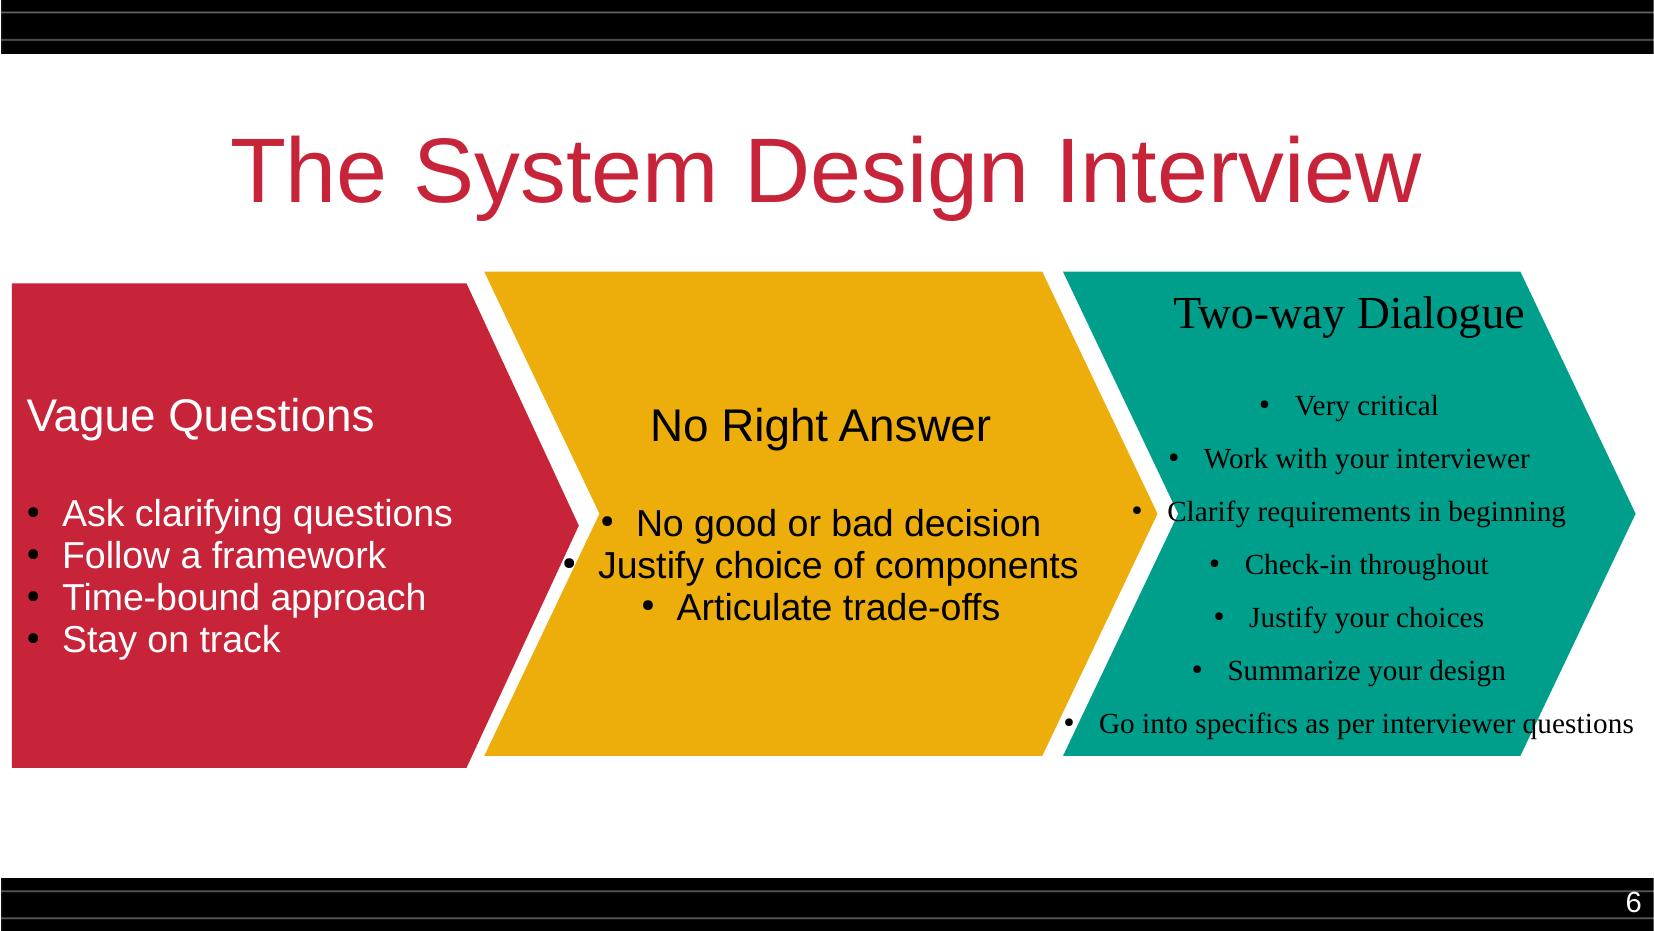

# The System Design Interview
No Right Answer
No good or bad decision
Justify choice of components
Articulate trade-offs
Two-way Dialogue
Very critical
Work with your interviewer
Clarify requirements in beginning
Check-in throughout
Justify your choices
Summarize your design
Go into specifics as per interviewer questions
Vague Questions
Ask clarifying questions
Follow a framework
Time-bound approach
Stay on track